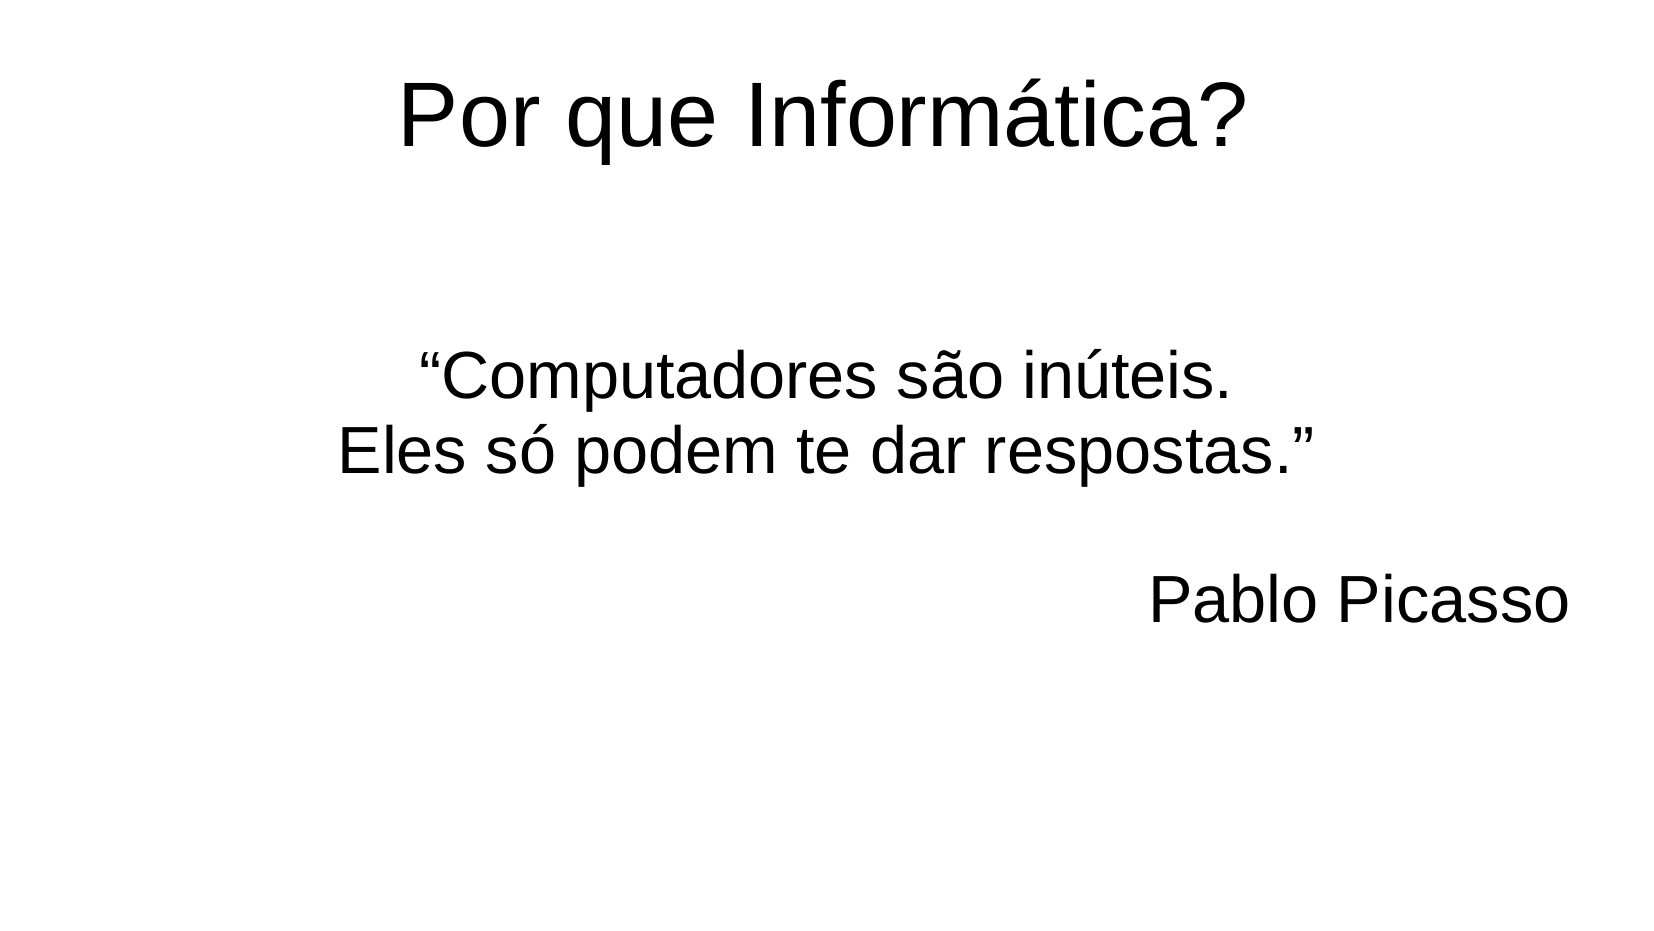

# Por que Informática?
“Computadores são inúteis.
Eles só podem te dar respostas.”
Pablo Picasso